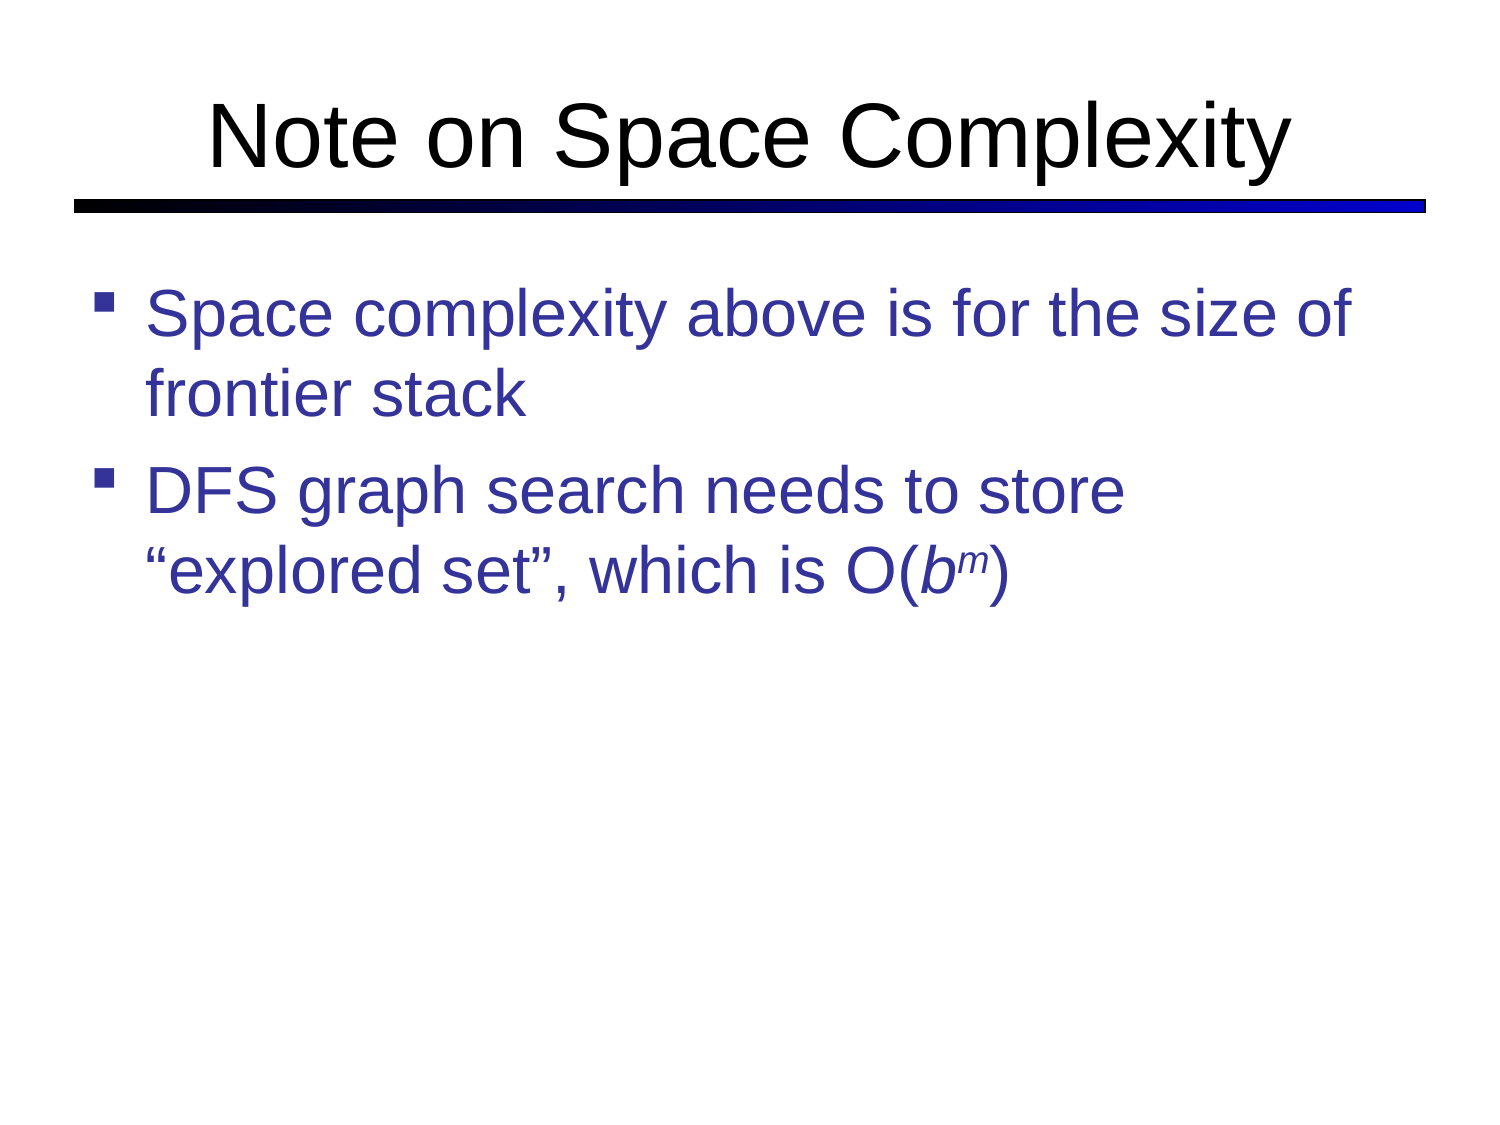

Note on Space Complexity
Space complexity above is for the size of frontier stack
DFS graph search needs to store “explored set”, which is O(bm)